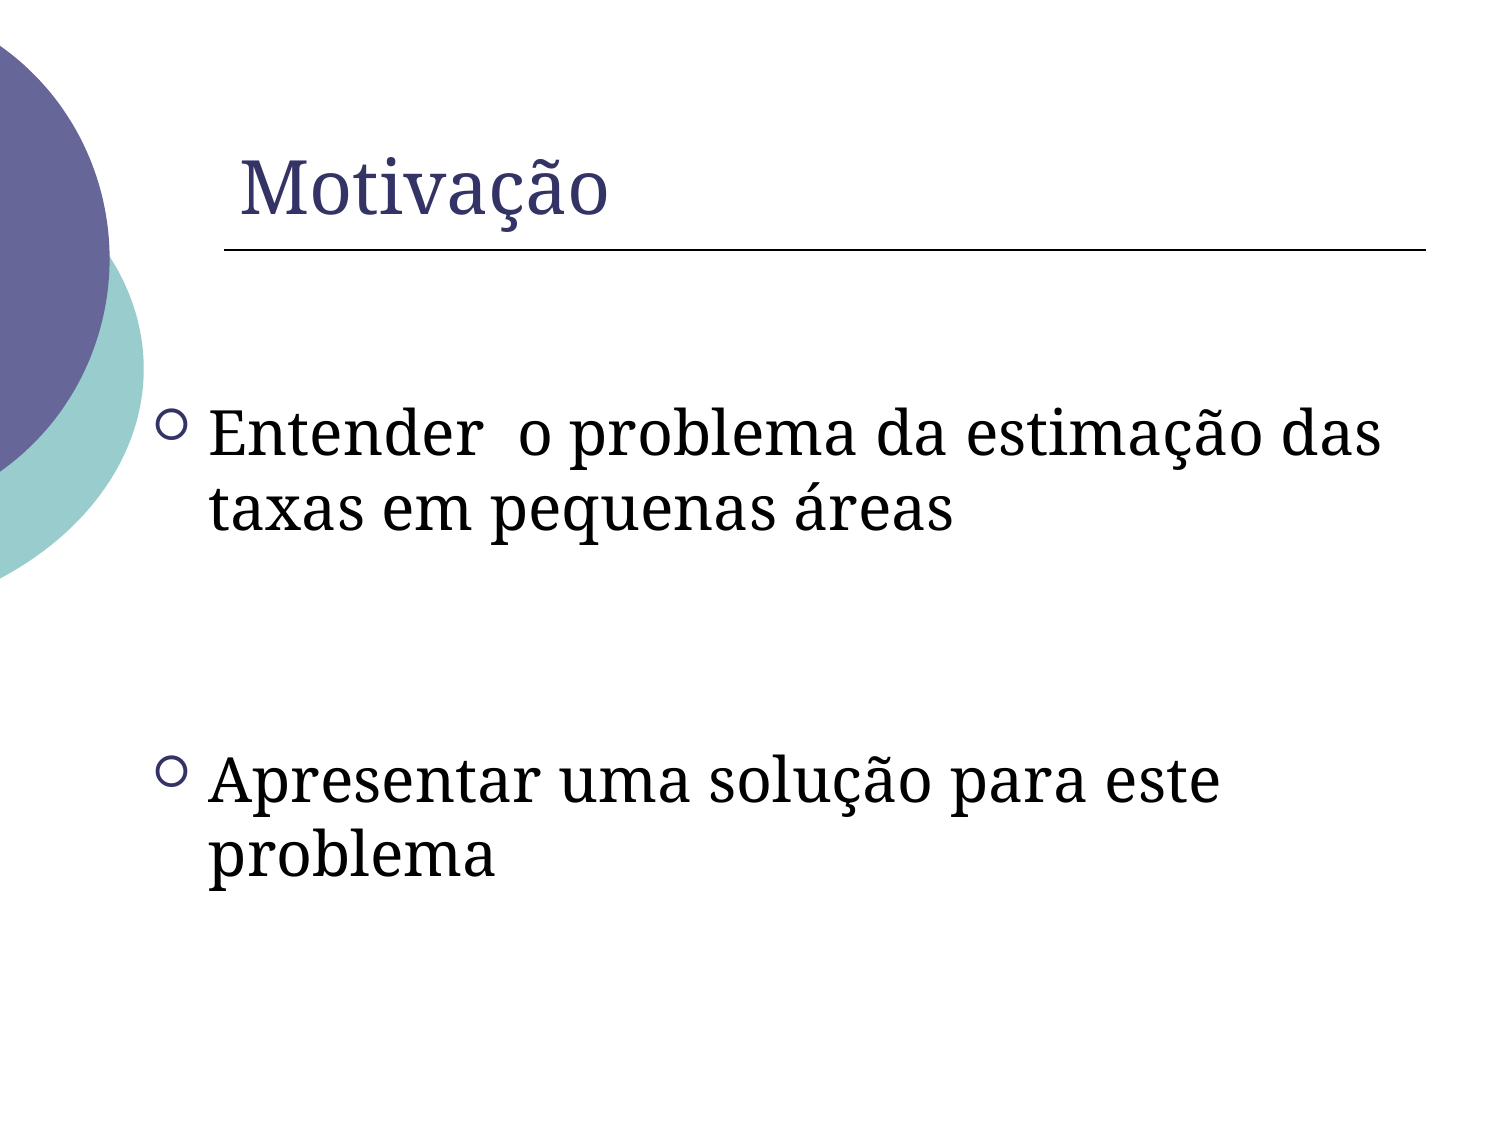

# Motivação
Entender o problema da estimação das taxas em pequenas áreas
Apresentar uma solução para este problema